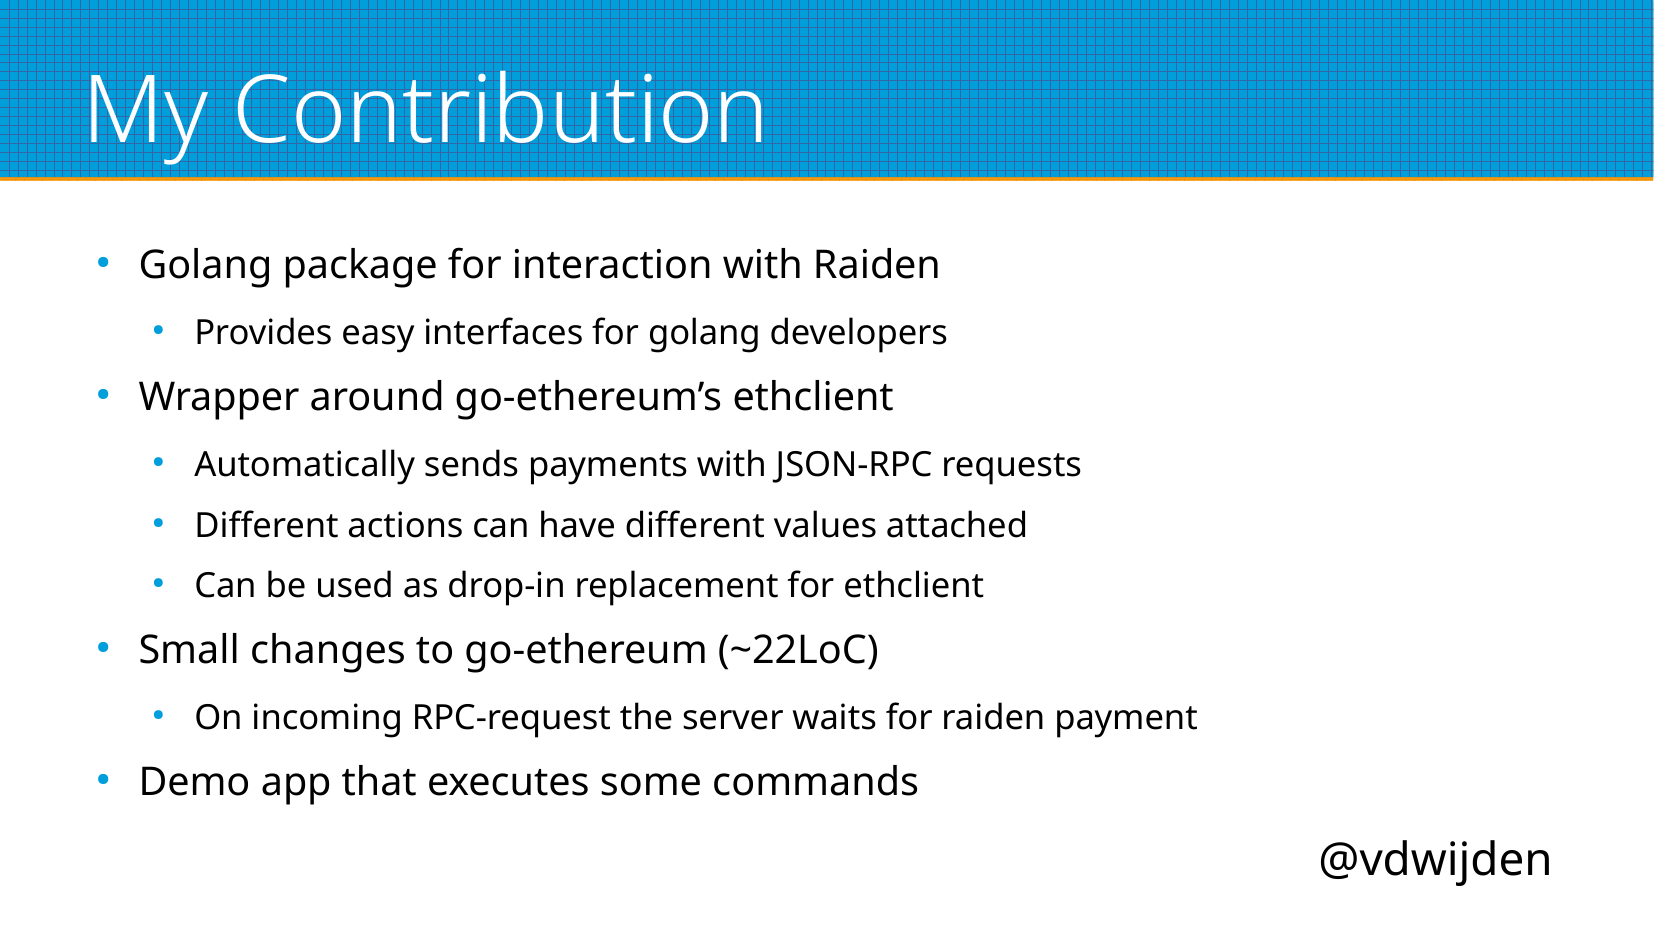

# My Contribution
Golang package for interaction with Raiden
Provides easy interfaces for golang developers
Wrapper around go-ethereum’s ethclient
Automatically sends payments with JSON-RPC requests
Different actions can have different values attached
Can be used as drop-in replacement for ethclient
Small changes to go-ethereum (~22LoC)
On incoming RPC-request the server waits for raiden payment
Demo app that executes some commands
@vdwijden